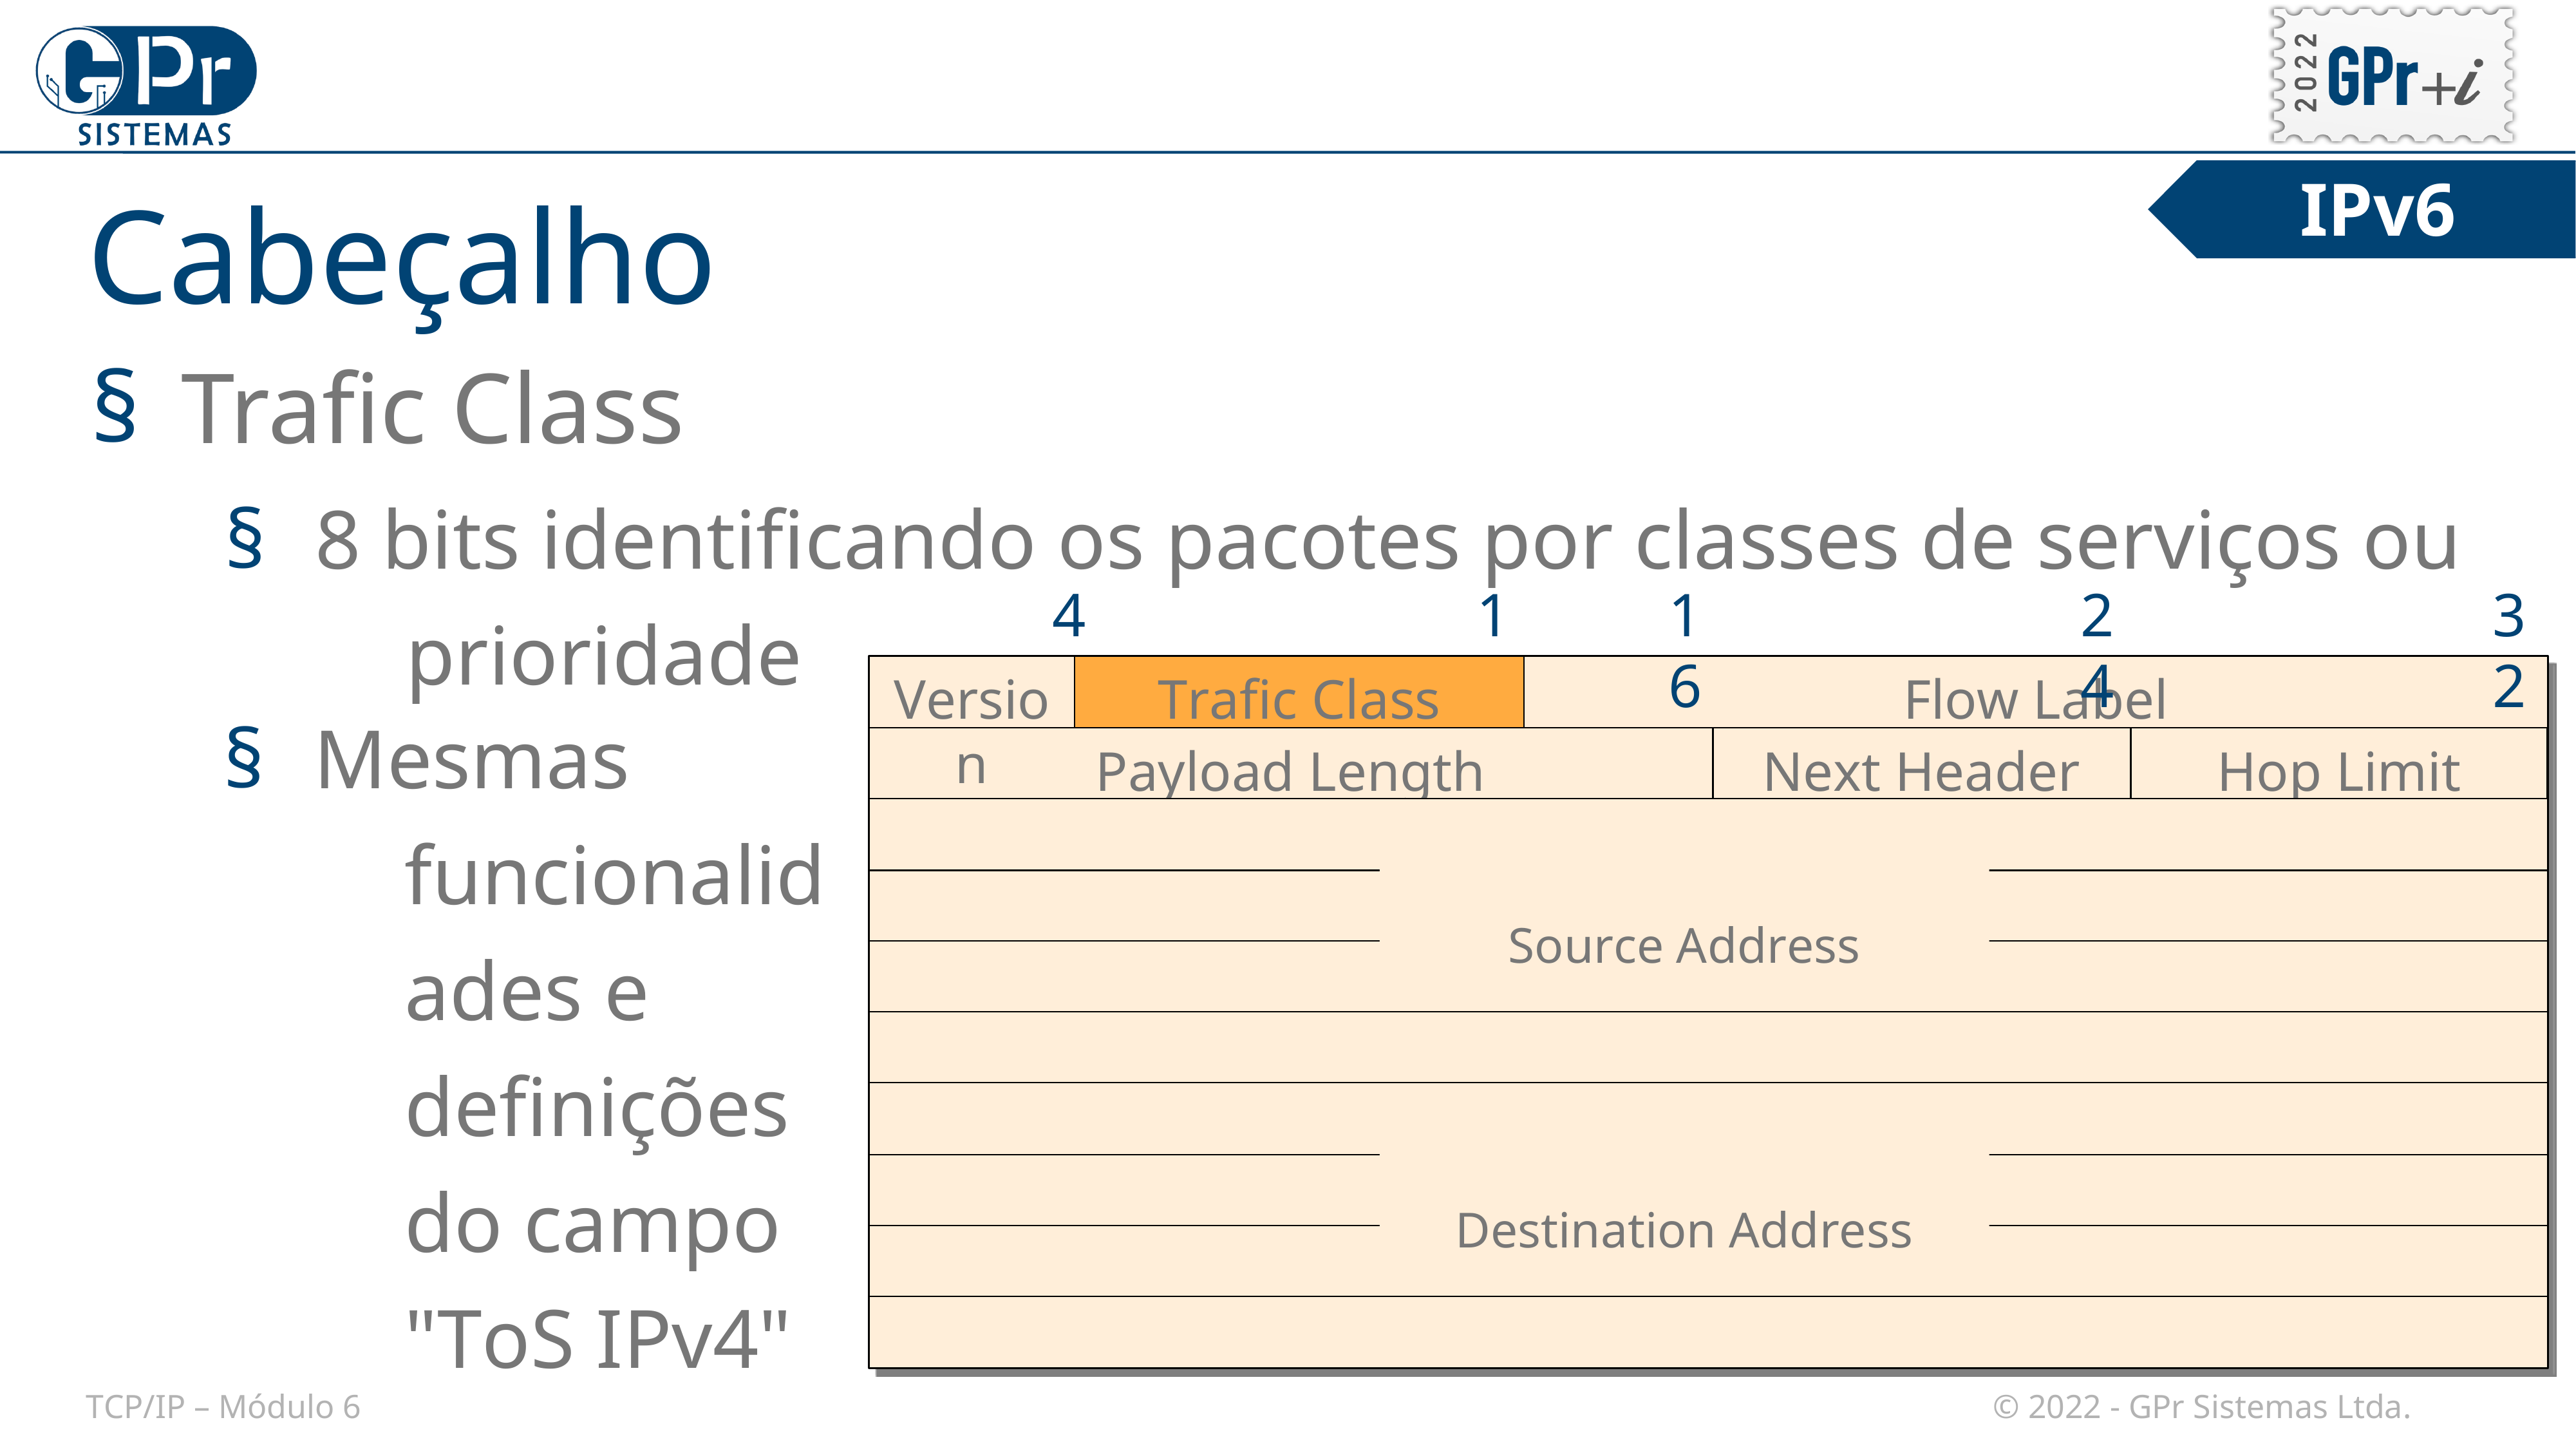

IPv6
Cabeçalho
# Trafic Class
8 bits identificando os pacotes por classes de serviços ou prioridade
4
12
16
24
32
Version
Trafic Class
Flow Label
Next Header
Payload Length
Hop Limit
Source Address
Destination Address
Mesmas funcionalidades e definições do campo "ToS IPv4"